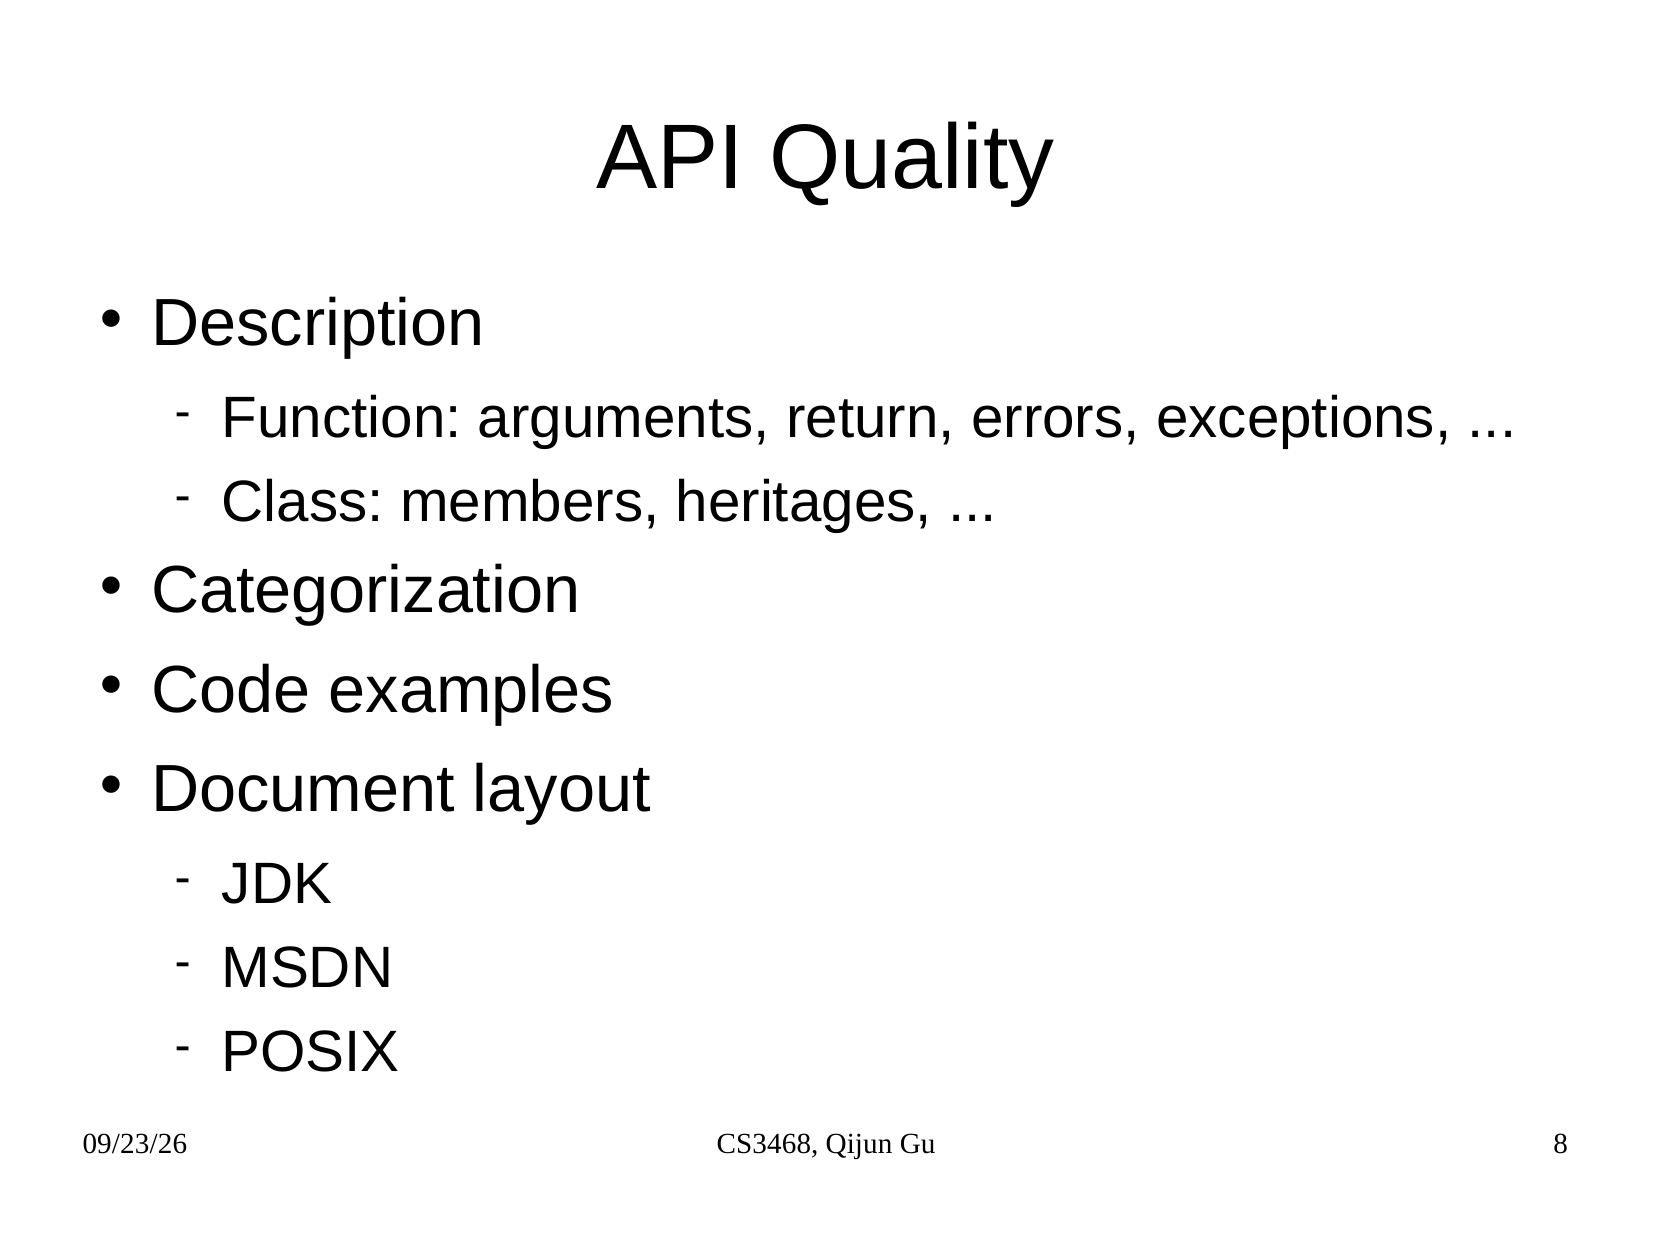

# API Quality
Description
Function: arguments, return, errors, exceptions, ...
Class: members, heritages, ...
Categorization
Code examples
Document layout
JDK
MSDN
POSIX
CS3468, Qijun Gu
8